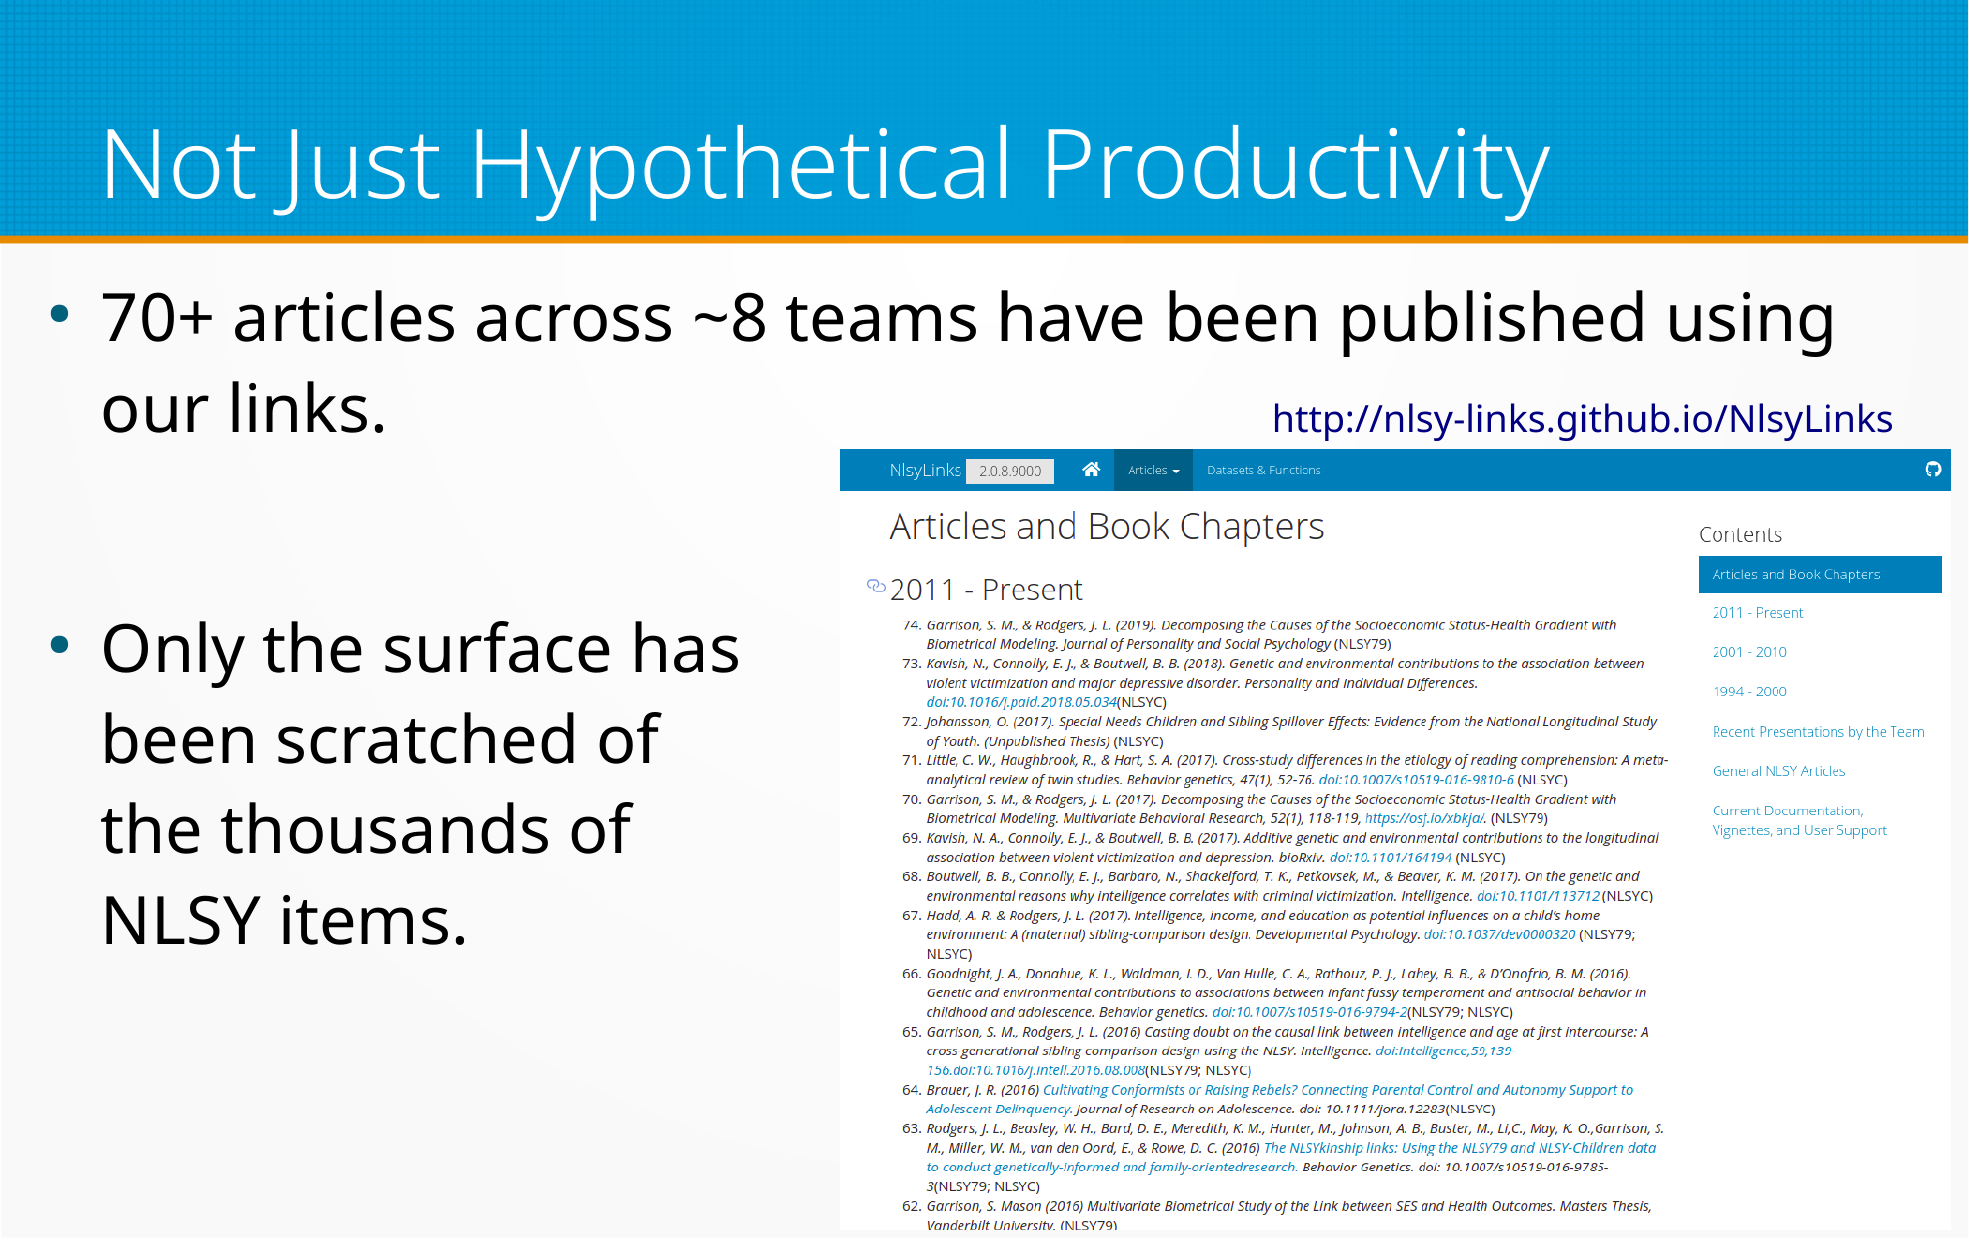

# Not Just Hypothetical Productivity
70+ articles across ~8 teams have been published using our links.
Only the surface has
been scratched of
the thousands of
NLSY items.
http://nlsy-links.github.io/NlsyLinks